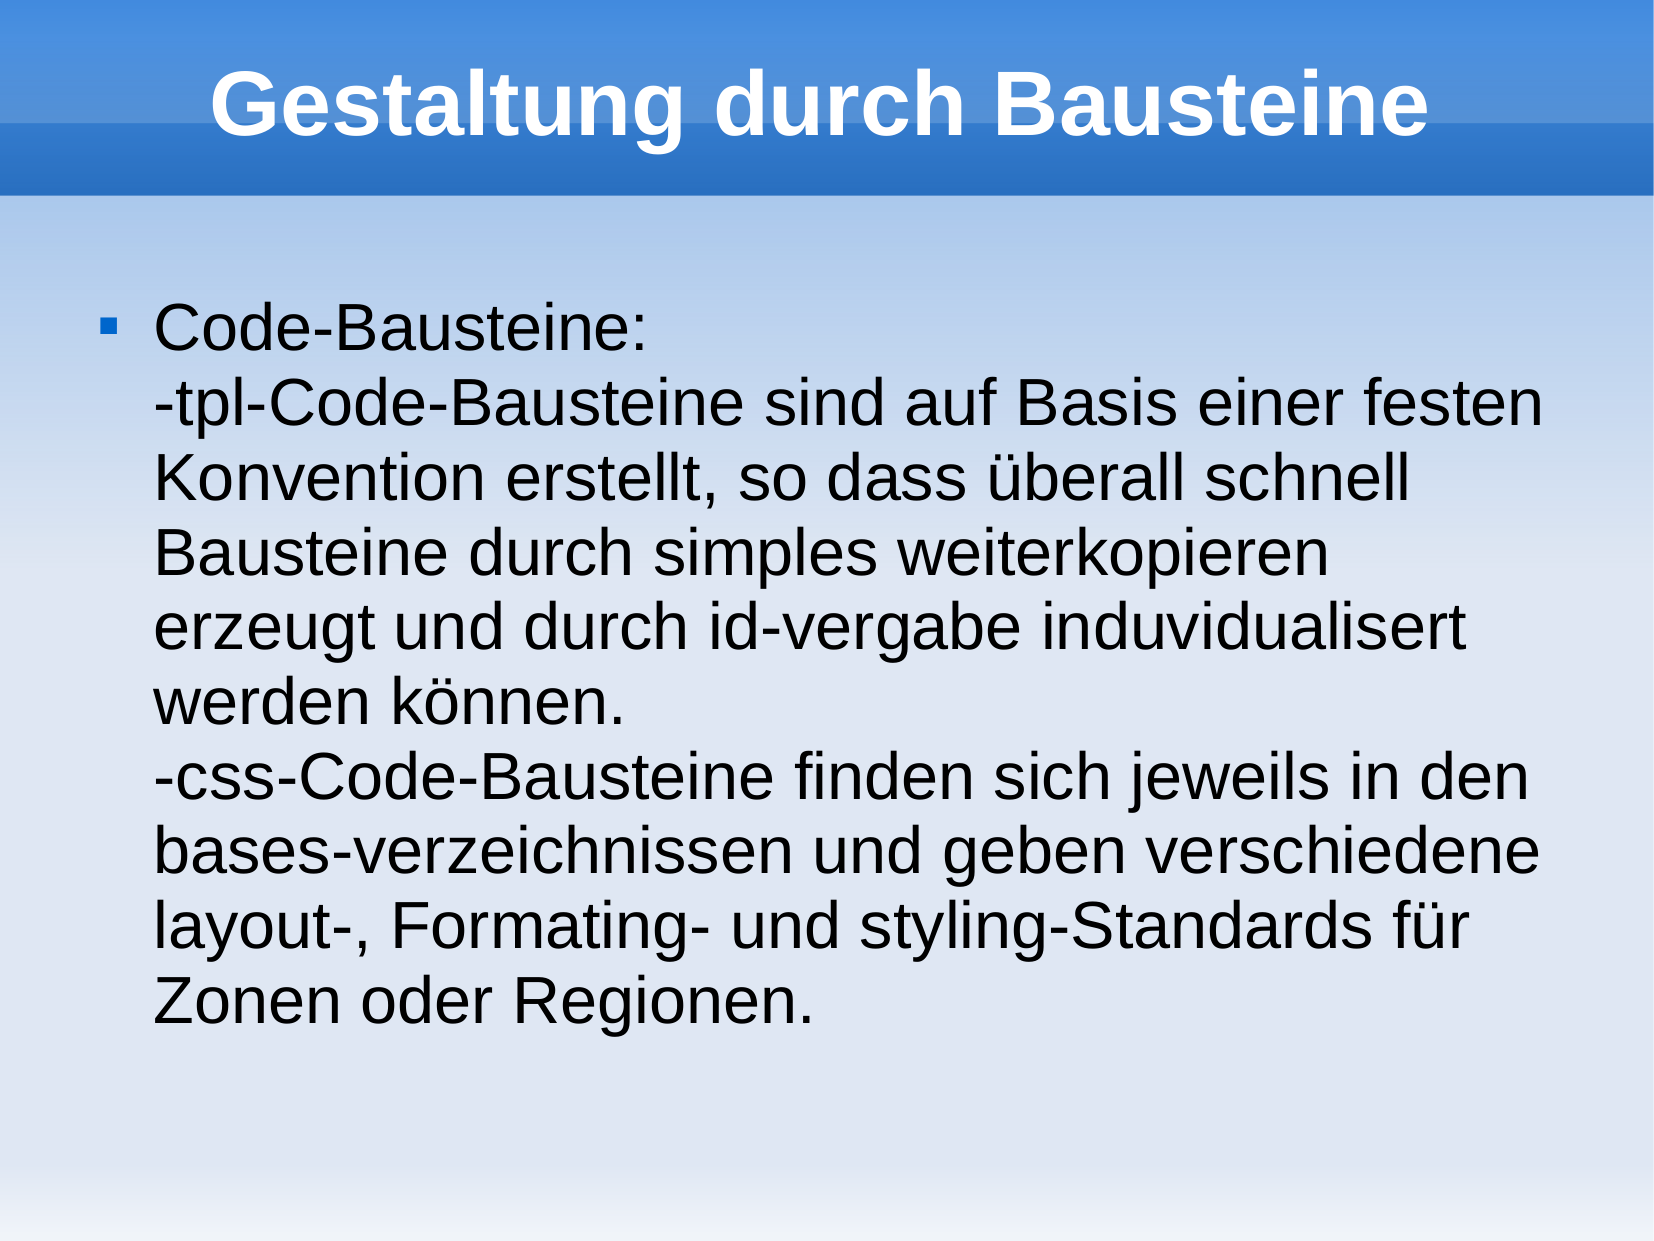

# Gestaltung durch Bausteine
Code-Bausteine:
-tpl-Code-Bausteine sind auf Basis einer festen Konvention erstellt, so dass überall schnell Bausteine durch simples weiterkopieren erzeugt und durch id-vergabe induvidualisert werden können.
-css-Code-Bausteine finden sich jeweils in den bases-verzeichnissen und geben verschiedene layout-, Formating- und styling-Standards für Zonen oder Regionen.